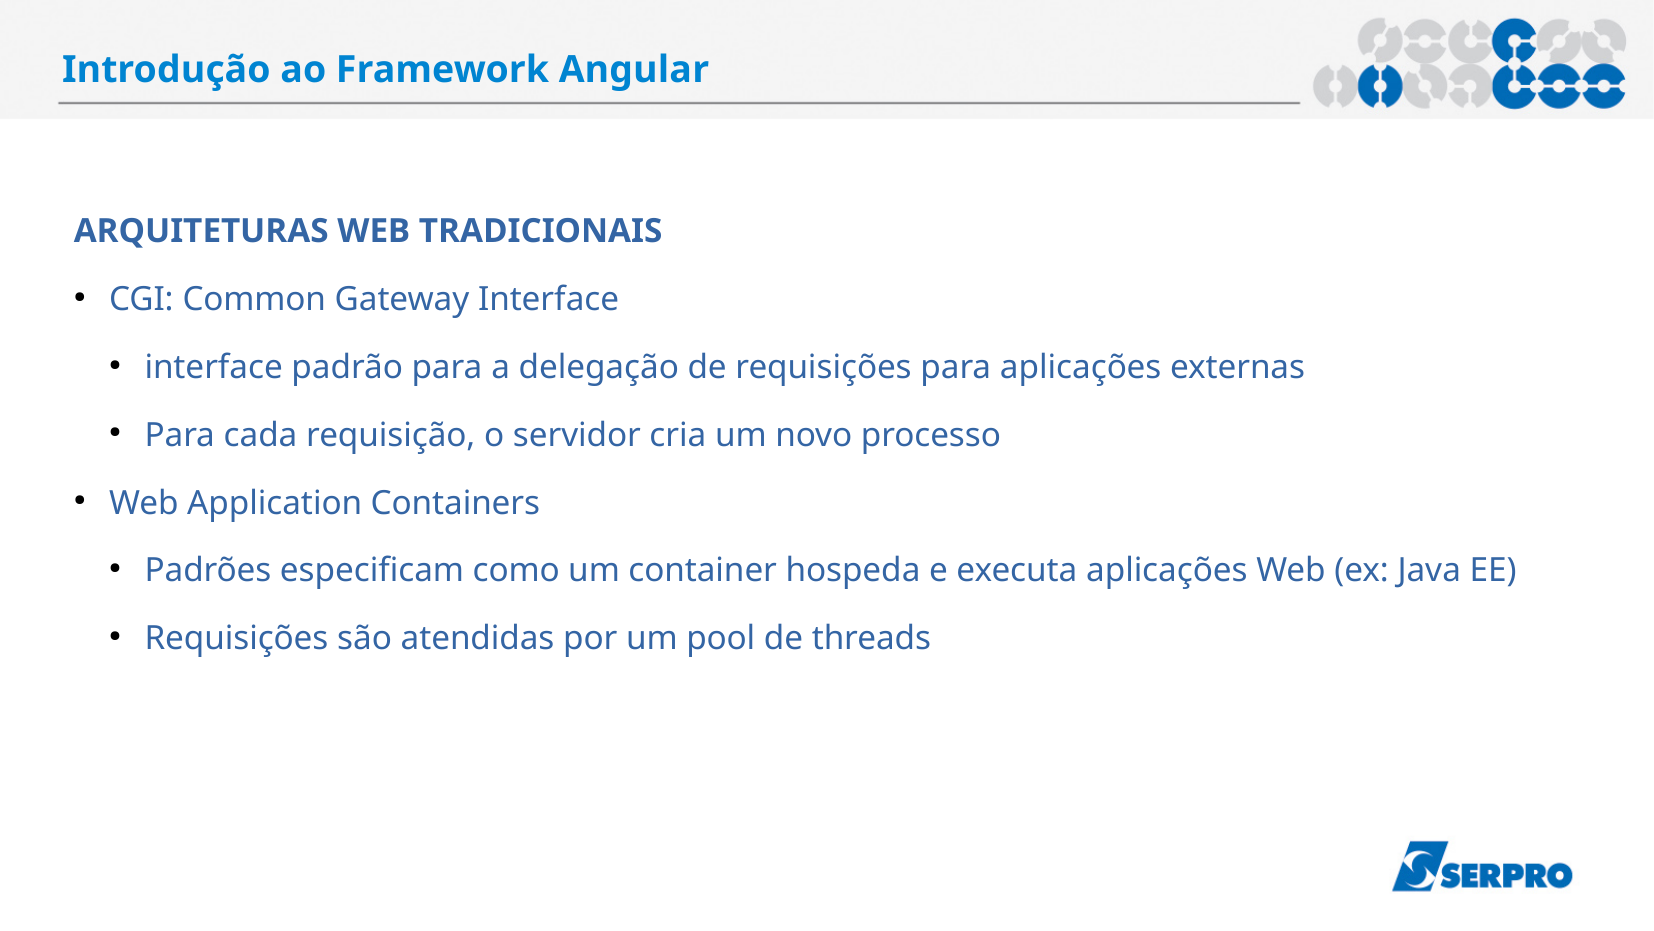

Introdução ao Framework Angular
ARQUITETURAS WEB TRADICIONAIS
CGI: Common Gateway Interface
interface padrão para a delegação de requisições para aplicações externas
Para cada requisição, o servidor cria um novo processo
Web Application Containers
Padrões especificam como um container hospeda e executa aplicações Web (ex: Java EE)
Requisições são atendidas por um pool de threads